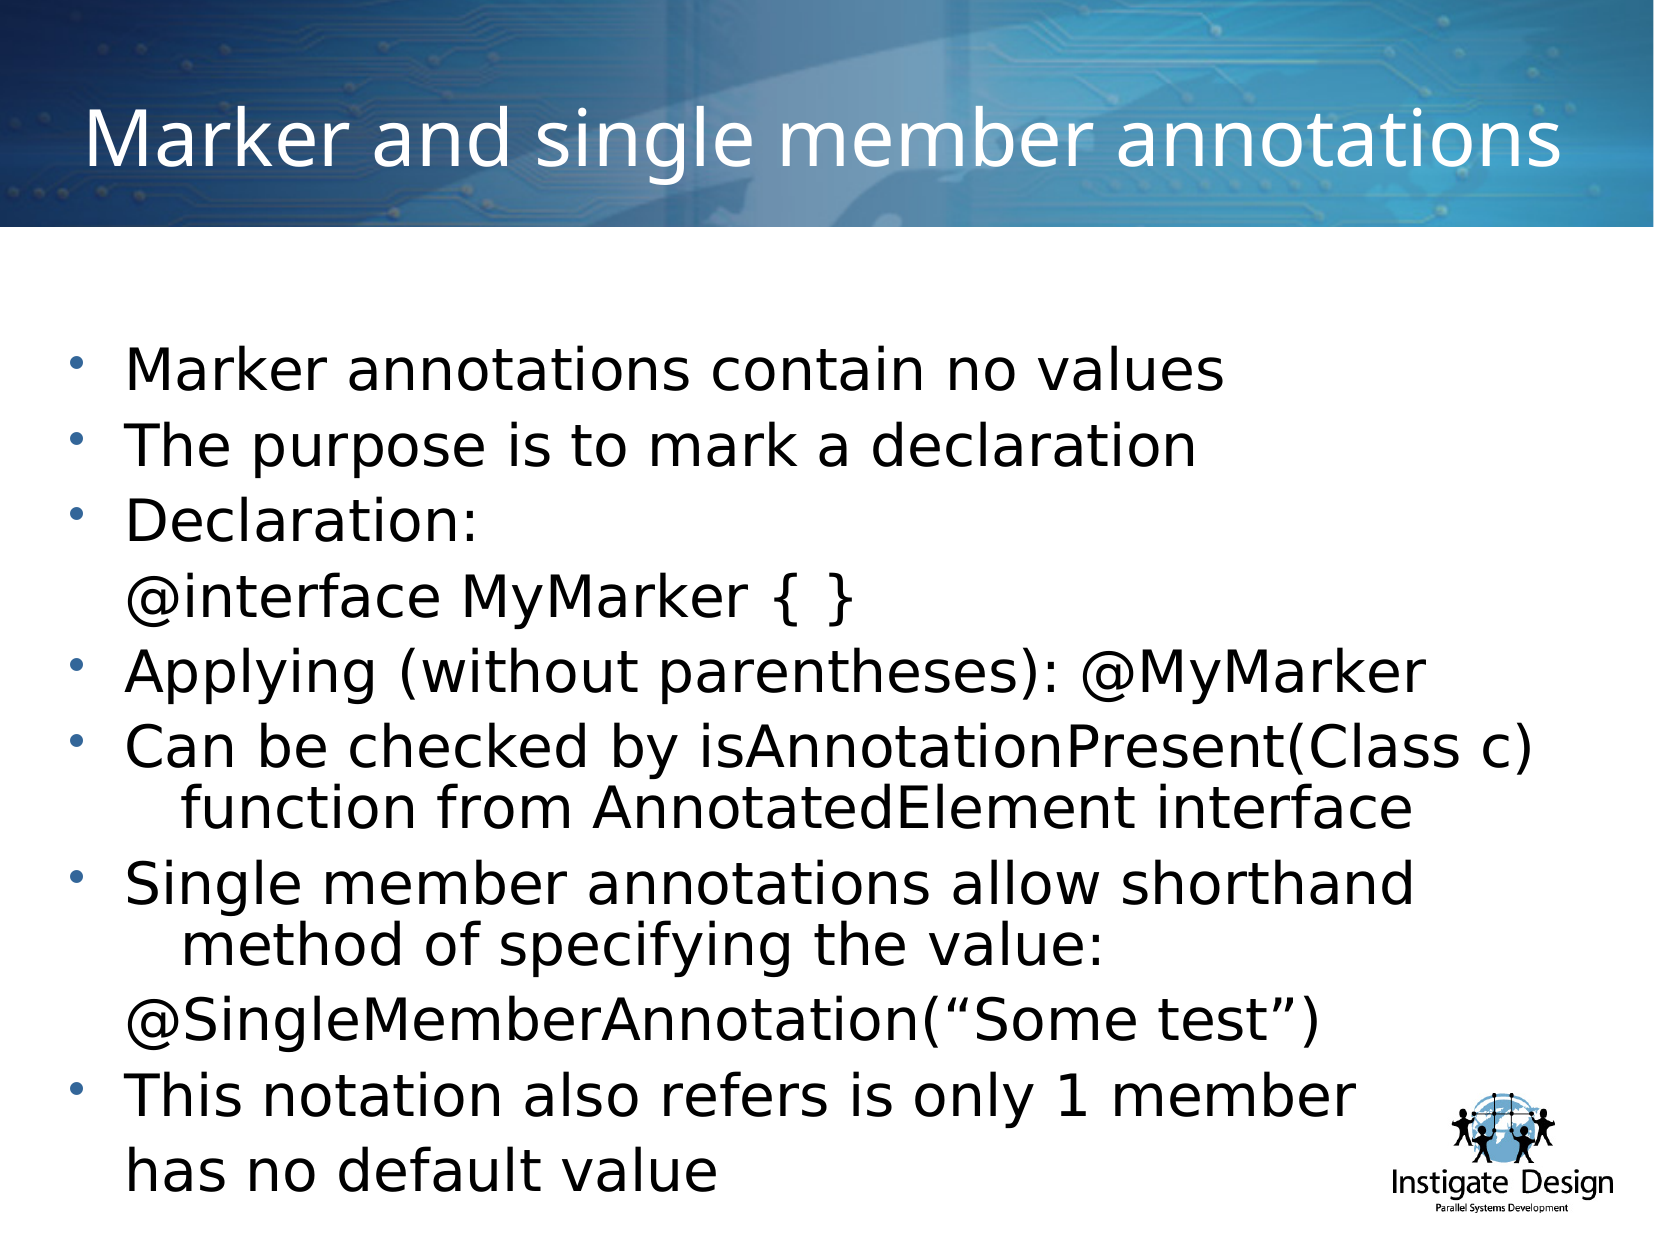

# Marker and single member annotations
Marker annotations contain no values
The purpose is to mark a declaration
Declaration:
@interface MyMarker { }
Applying (without parentheses): @MyMarker
Can be checked by isAnnotationPresent(Class c) function from AnnotatedElement interface
Single member annotations allow shorthand method of specifying the value:
@SingleMemberAnnotation(“Some test”)
This notation also refers is only 1 member
has no default value